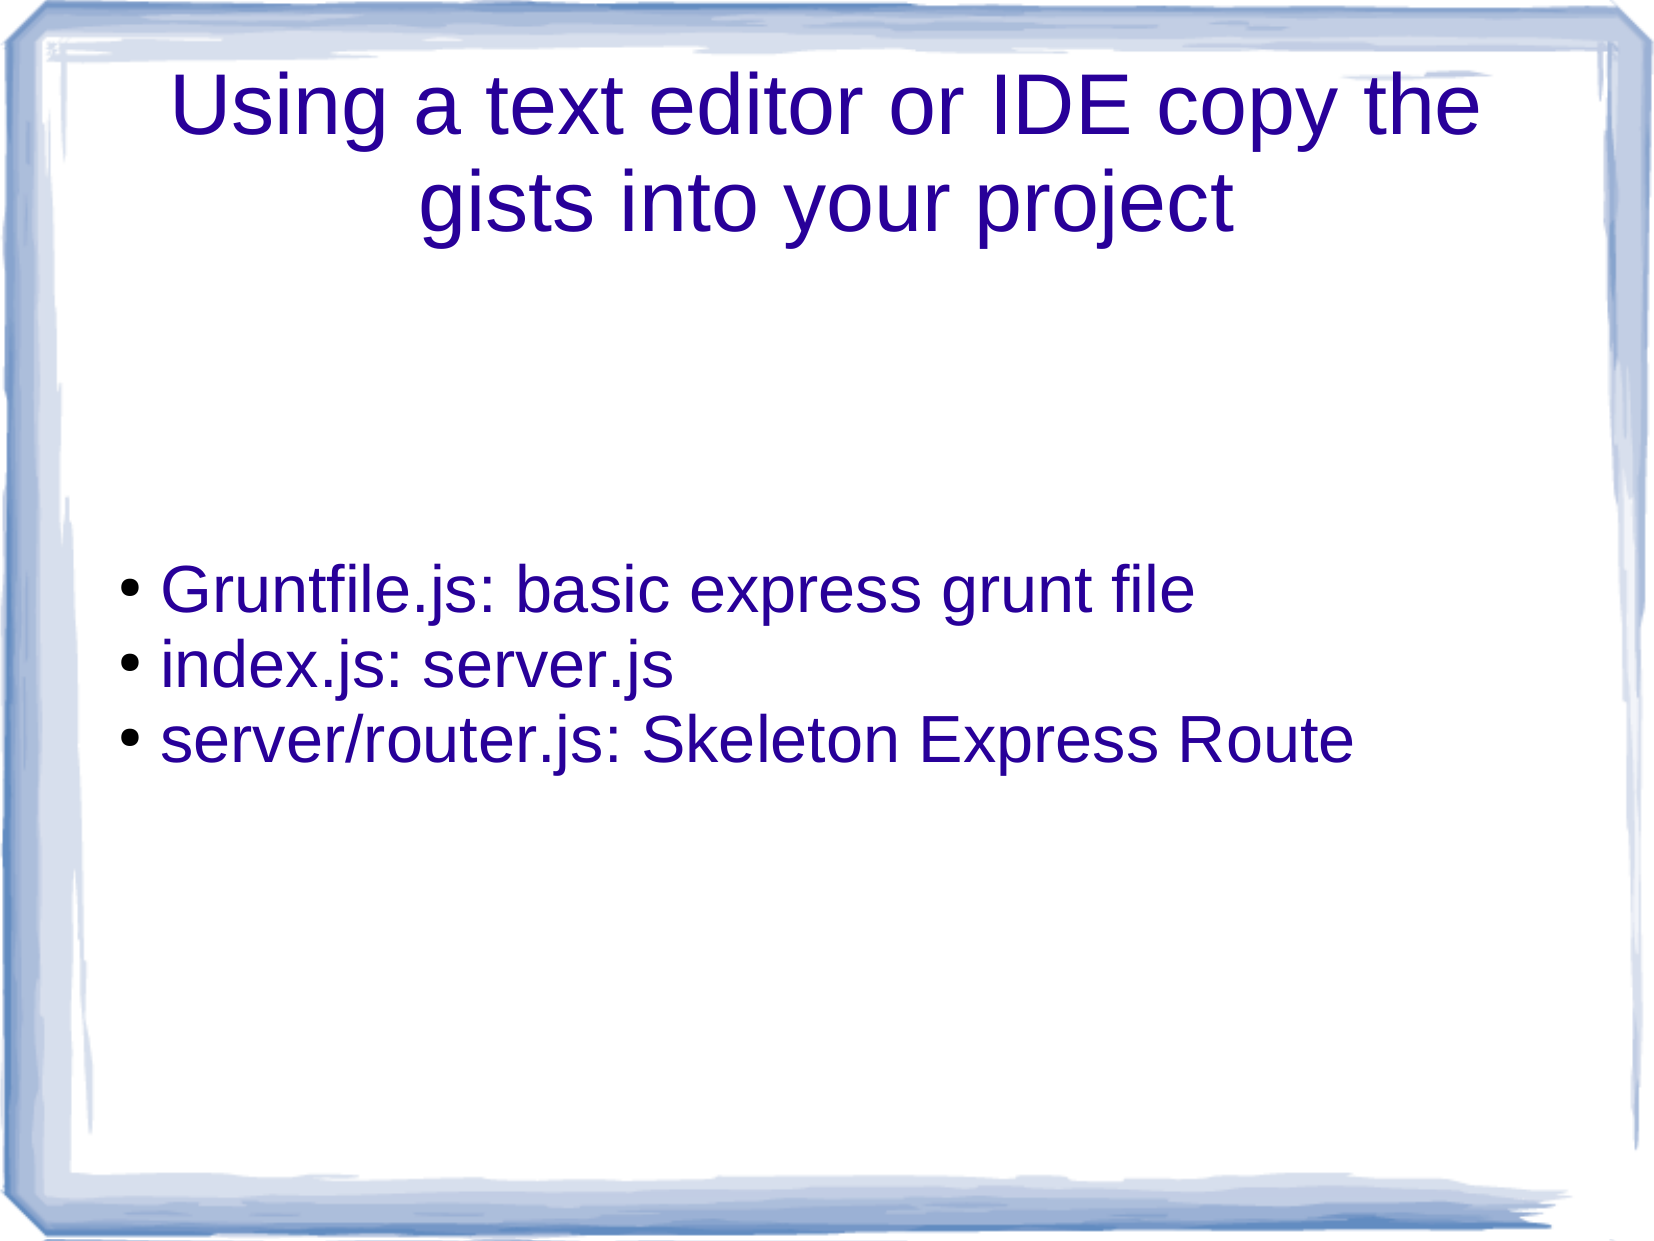

# Using a text editor or IDE copy the gists into your project
 Gruntfile.js: basic express grunt file
 index.js: server.js
 server/router.js: Skeleton Express Route